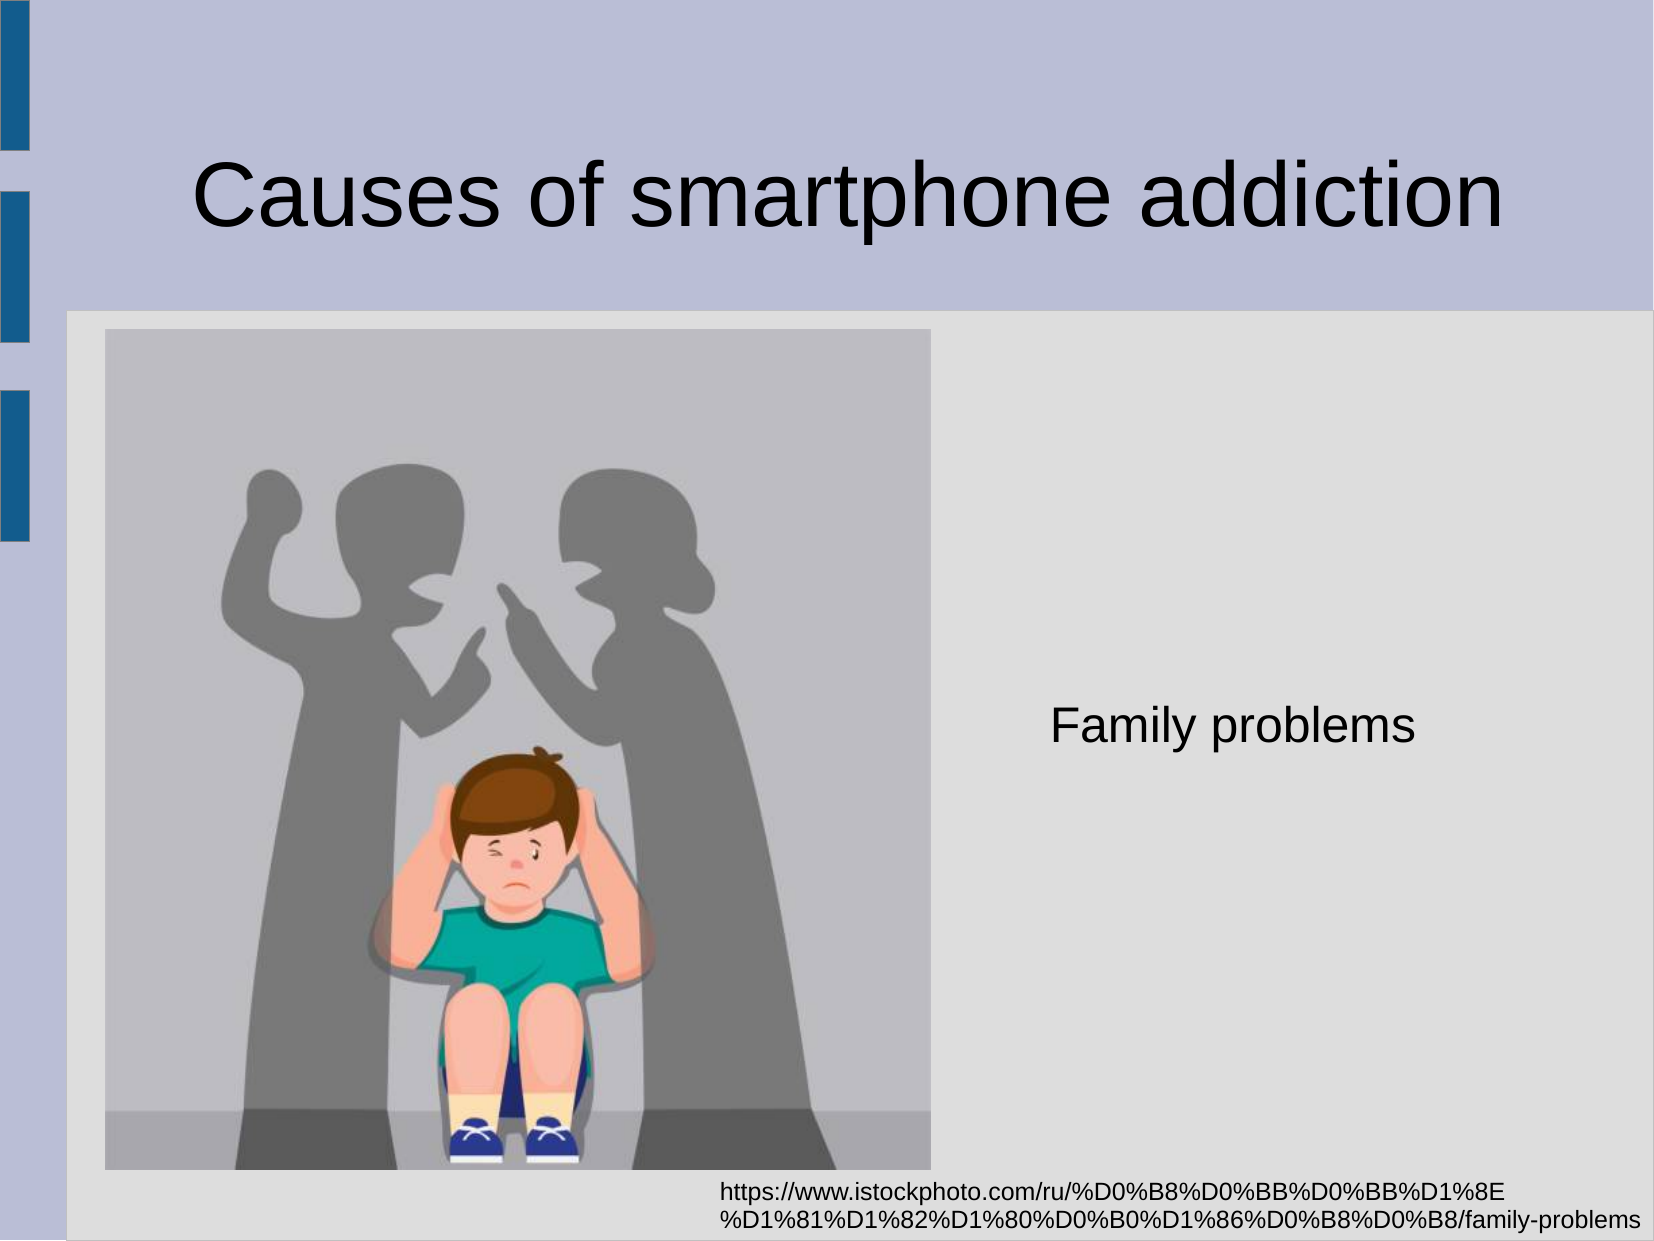

# Causes of smartphone addiction
Family problems
https://www.istockphoto.com/ru/%D0%B8%D0%BB%D0%BB%D1%8E%D1%81%D1%82%D1%80%D0%B0%D1%86%D0%B8%D0%B8/family-problems